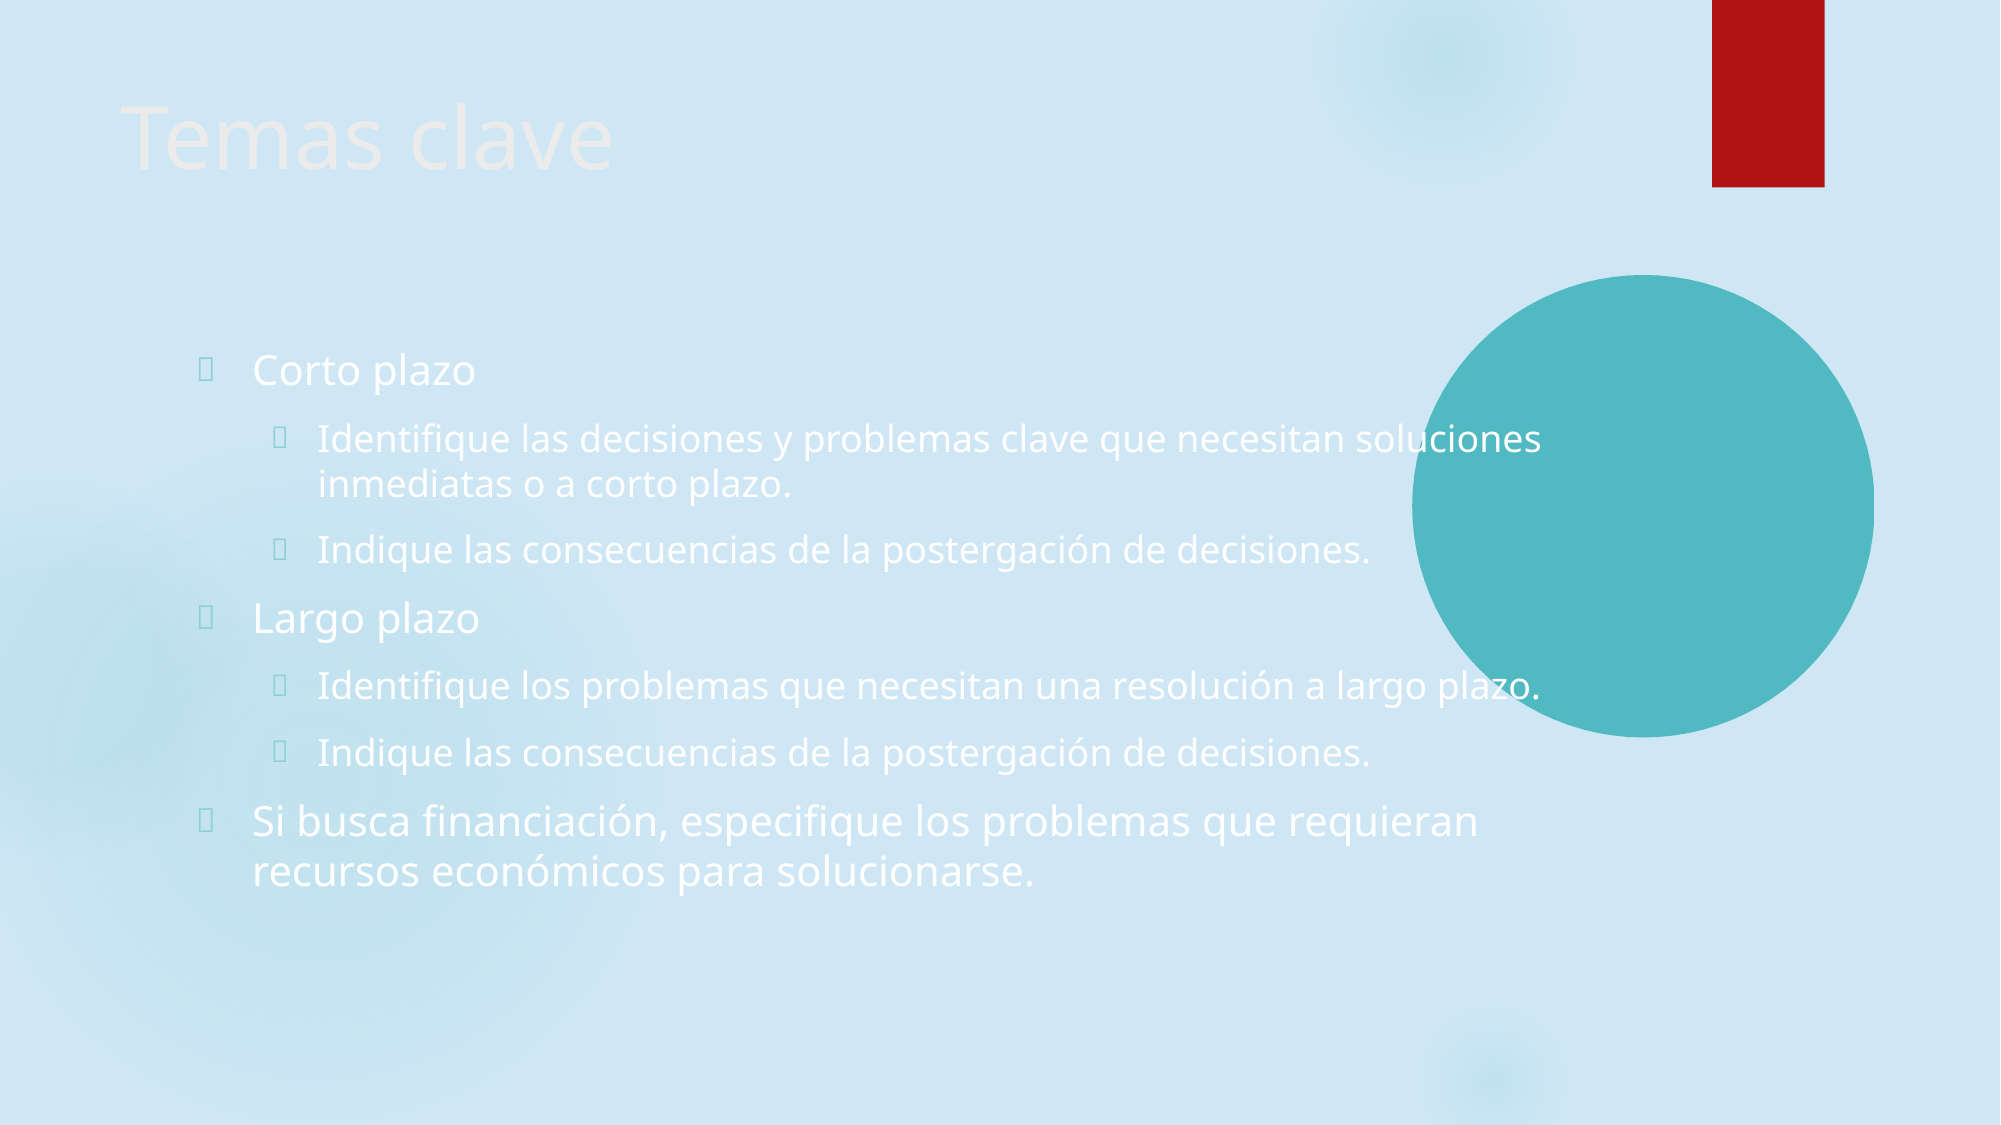

# Temas clave
Corto plazo
Identifique las decisiones y problemas clave que necesitan soluciones inmediatas o a corto plazo.
Indique las consecuencias de la postergación de decisiones.
Largo plazo
Identifique los problemas que necesitan una resolución a largo plazo.
Indique las consecuencias de la postergación de decisiones.
Si busca financiación, especifique los problemas que requieran recursos económicos para solucionarse.